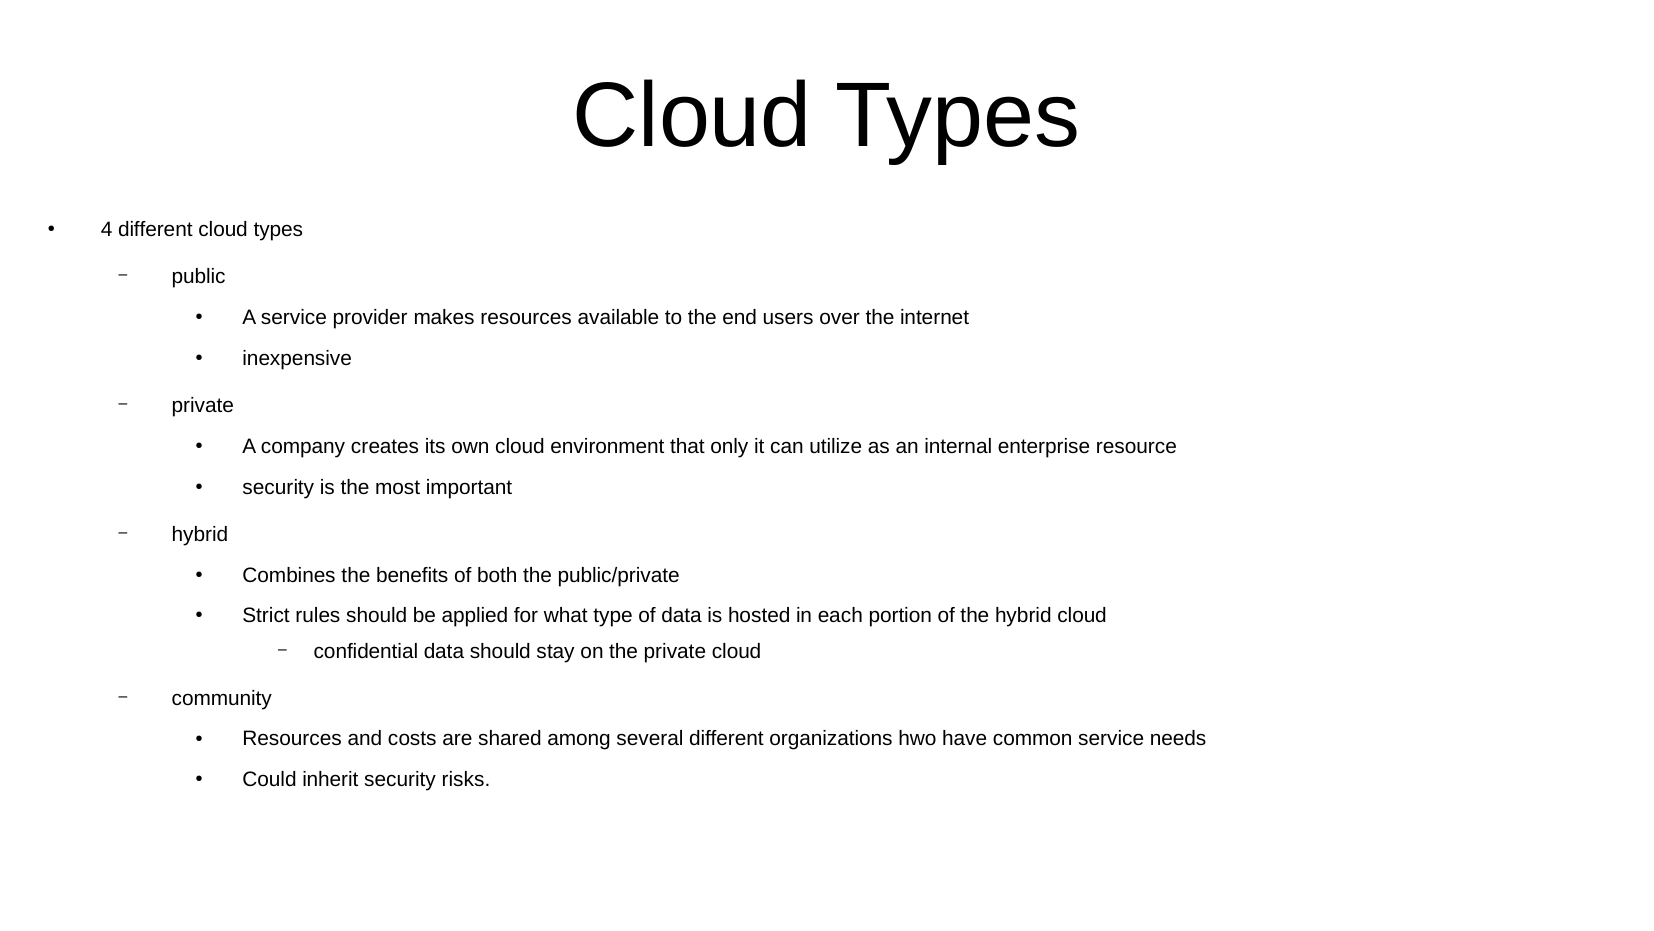

# Cloud Types
4 different cloud types
public
A service provider makes resources available to the end users over the internet
inexpensive
private
A company creates its own cloud environment that only it can utilize as an internal enterprise resource
security is the most important
hybrid
Combines the benefits of both the public/private
Strict rules should be applied for what type of data is hosted in each portion of the hybrid cloud
confidential data should stay on the private cloud
community
Resources and costs are shared among several different organizations hwo have common service needs
Could inherit security risks.